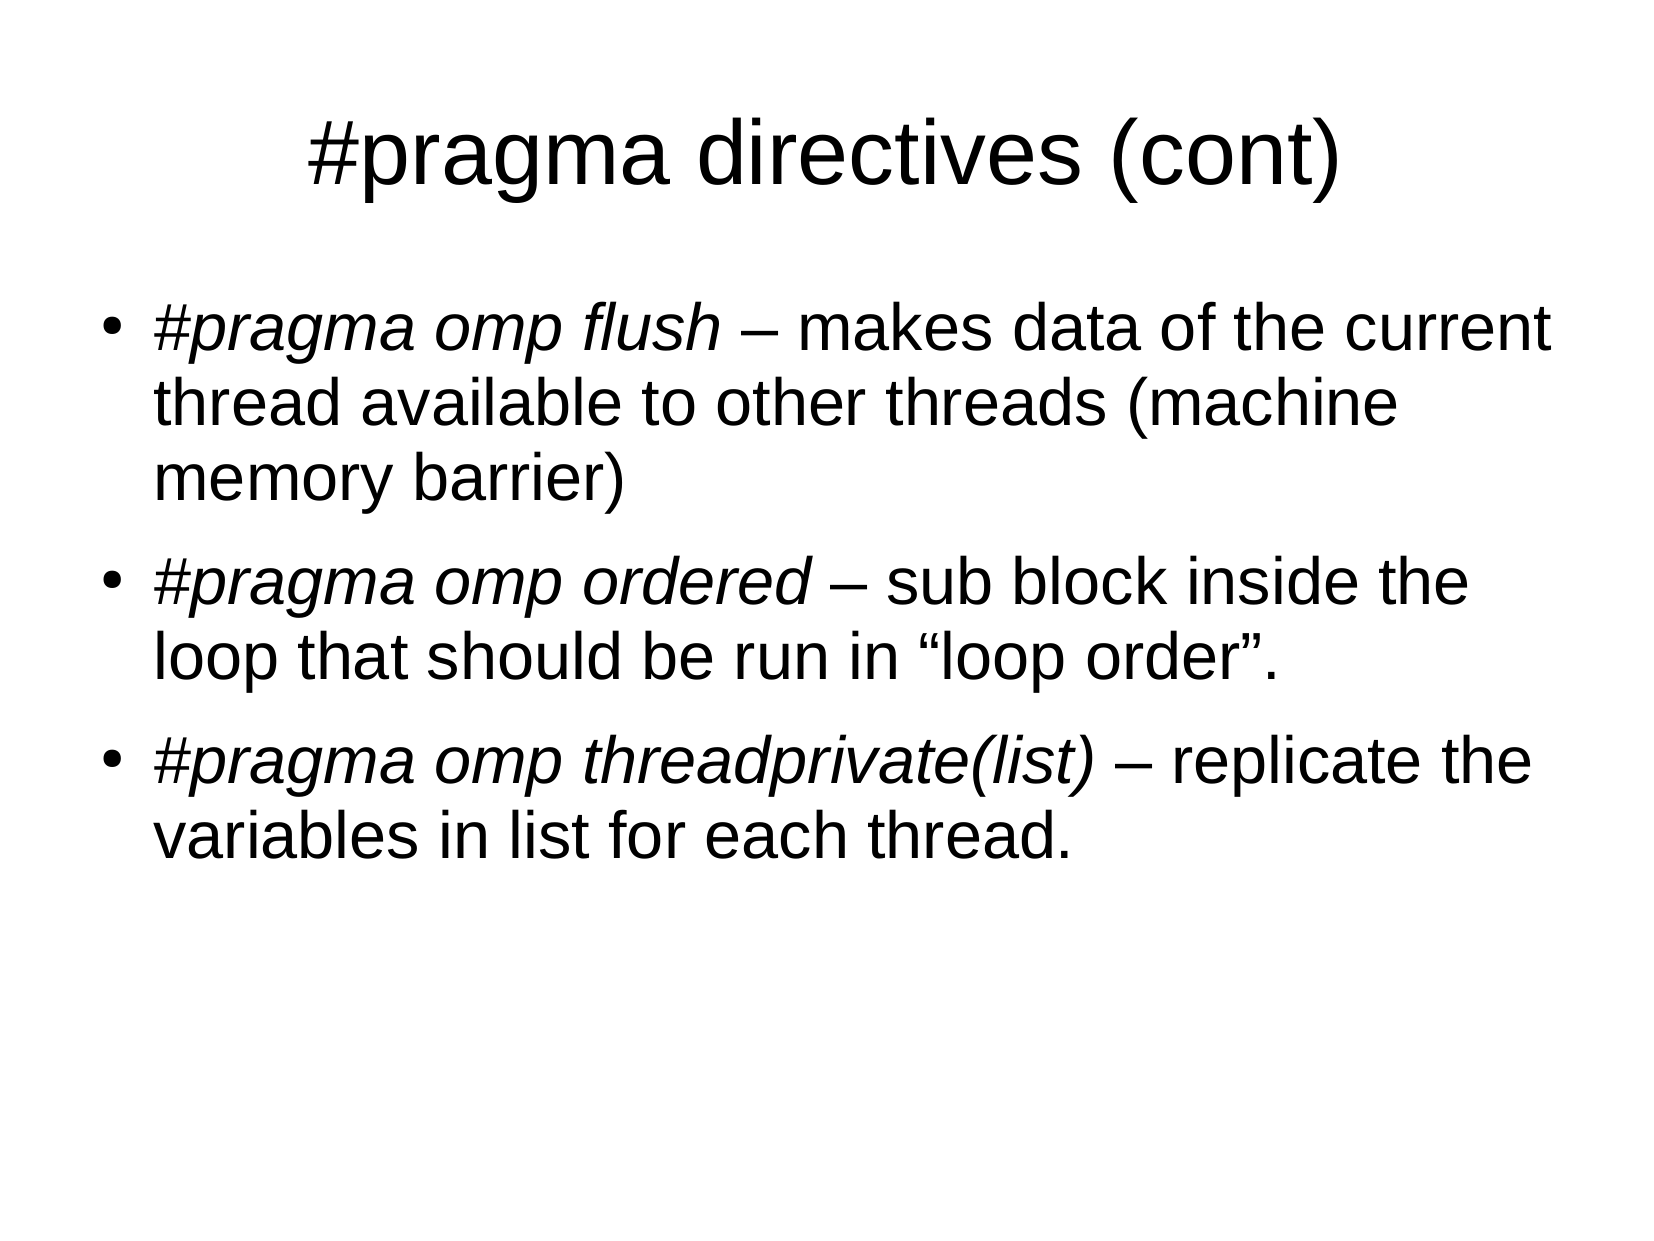

# #pragma directives (cont)
#pragma omp flush – makes data of the current thread available to other threads (machine memory barrier)
#pragma omp ordered – sub block inside the loop that should be run in “loop order”.
#pragma omp threadprivate(list) – replicate the variables in list for each thread.